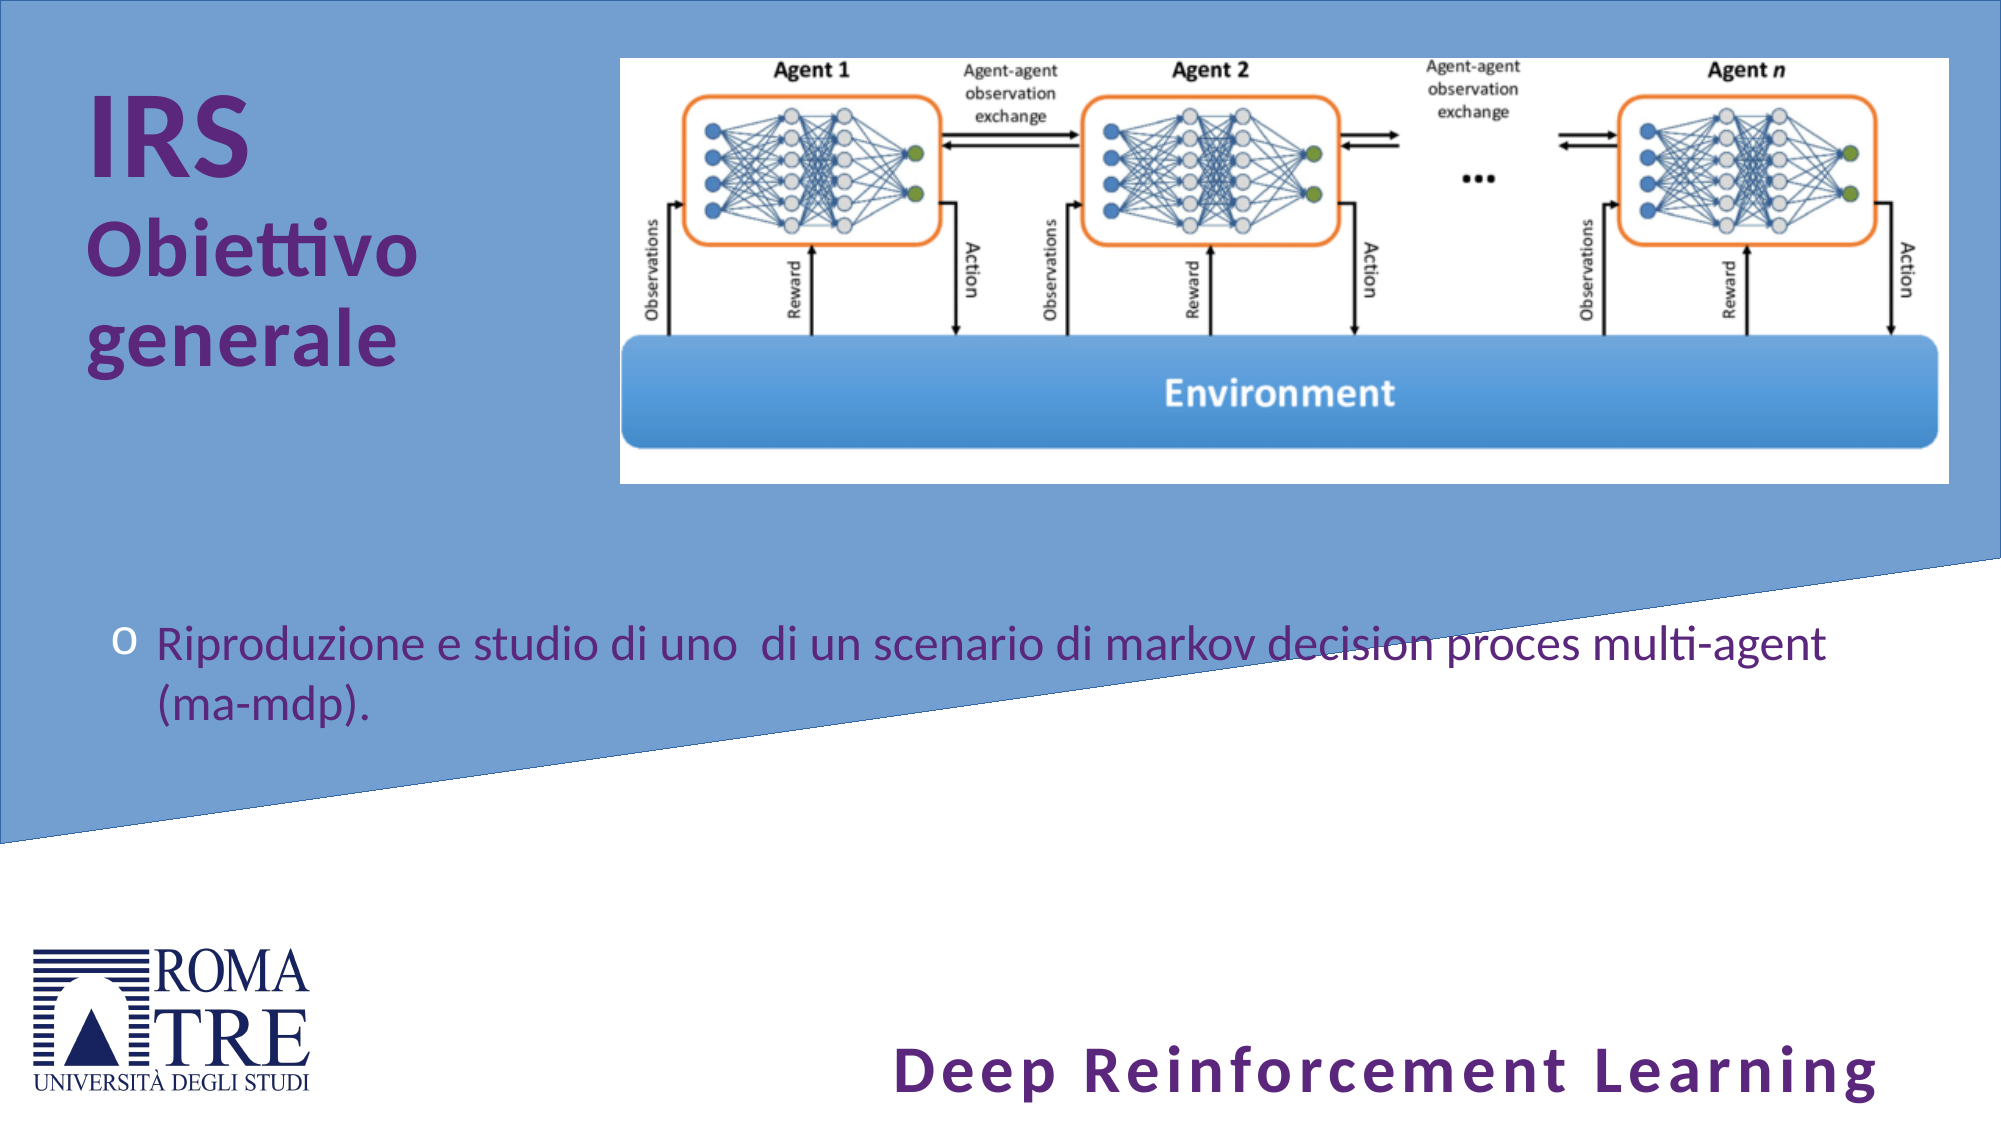

IRS
Obiettivo
generale
Riproduzione e studio di uno di un scenario di markov decision proces multi-agent (ma-mdp).
# Deep Reinforcement Learning